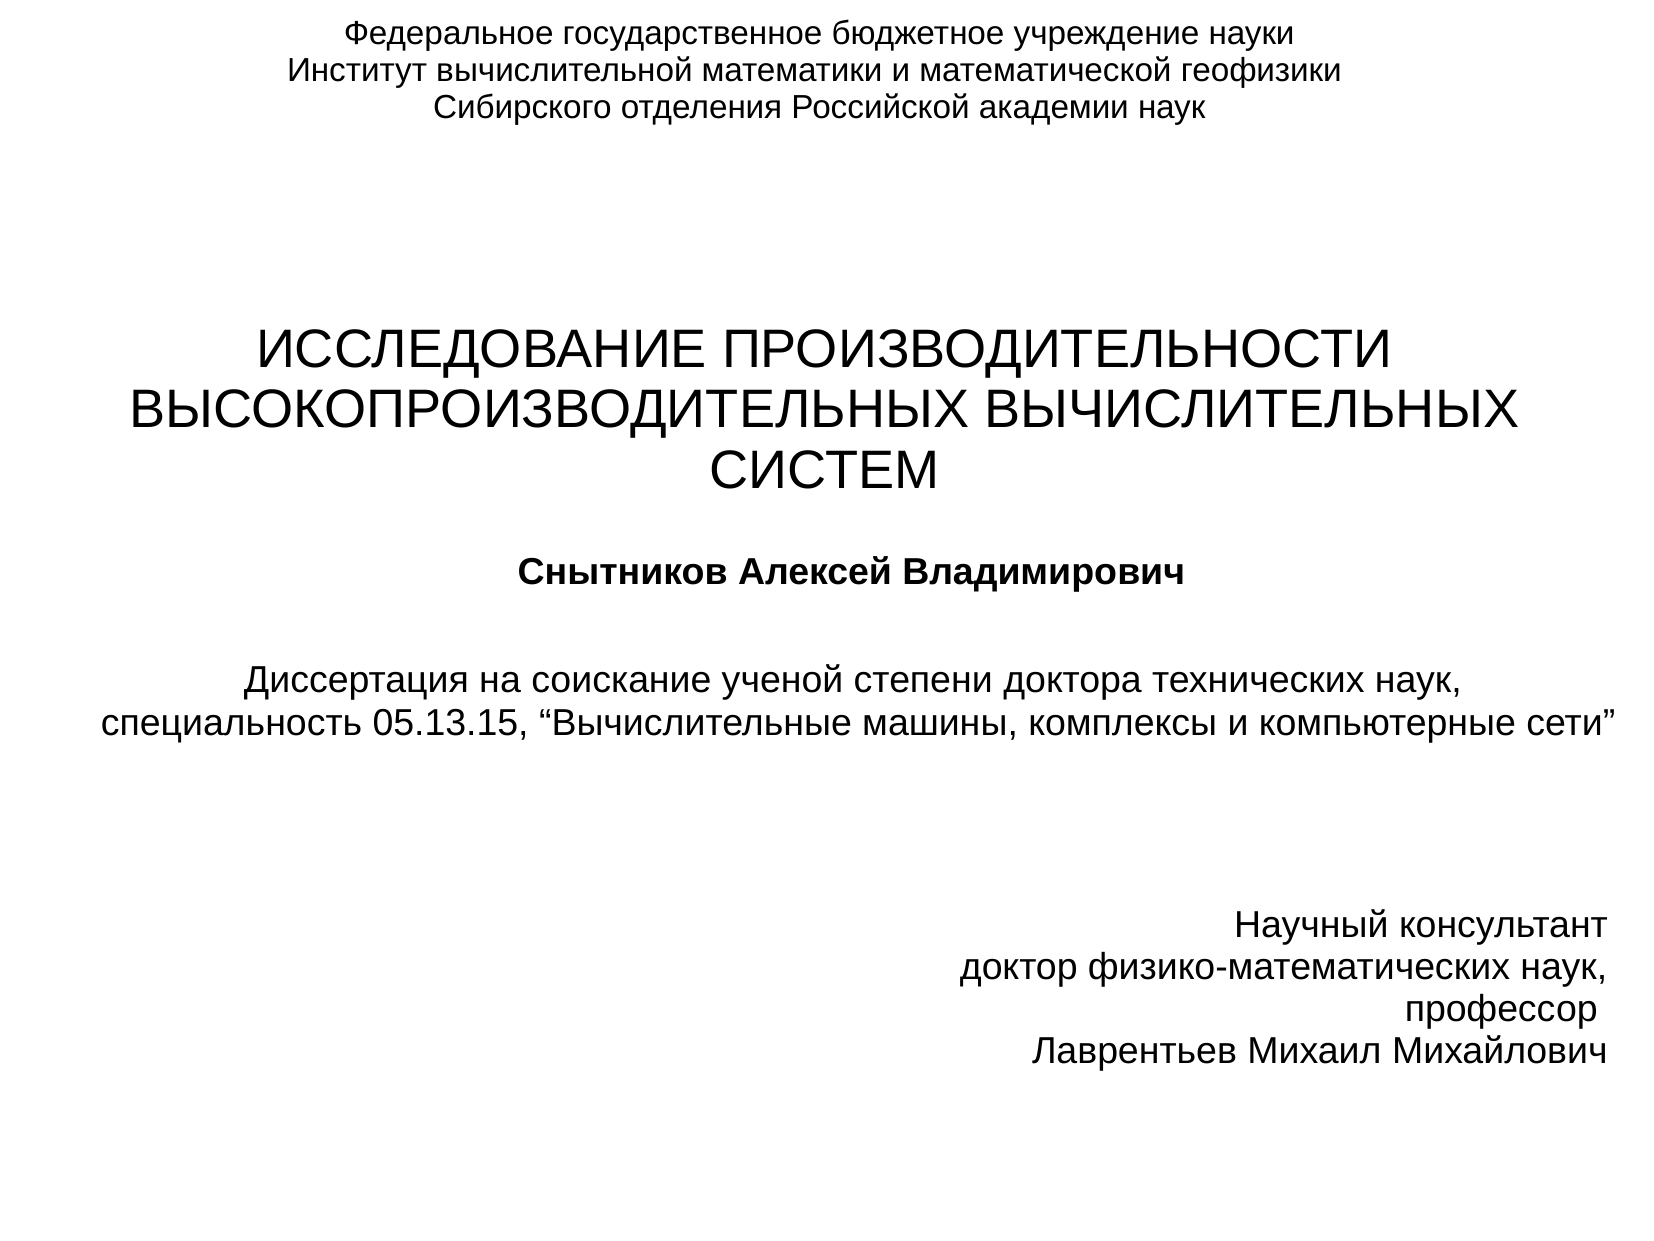

Федеральное государственное бюджетное учреждение науки
Институт вычислительной математики и математической геофизики
Сибирского отделения Российской академии наук
# ИССЛЕДОВАНИЕ ПРОИЗВОДИТЕЛЬНОСТИ ВЫСОКОПРОИЗВОДИТЕЛЬНЫХ ВЫЧИСЛИТЕЛЬНЫХ СИСТЕМ
Снытников Алексей Владимирович
Диссертация на соискание ученой степени доктора технических наук,
специальность 05.13.15, “Вычислительные машины, комплексы и компьютерные сети”
Научный консультант
доктор физико-математических наук, профессор
Лаврентьев Михаил Михайлович